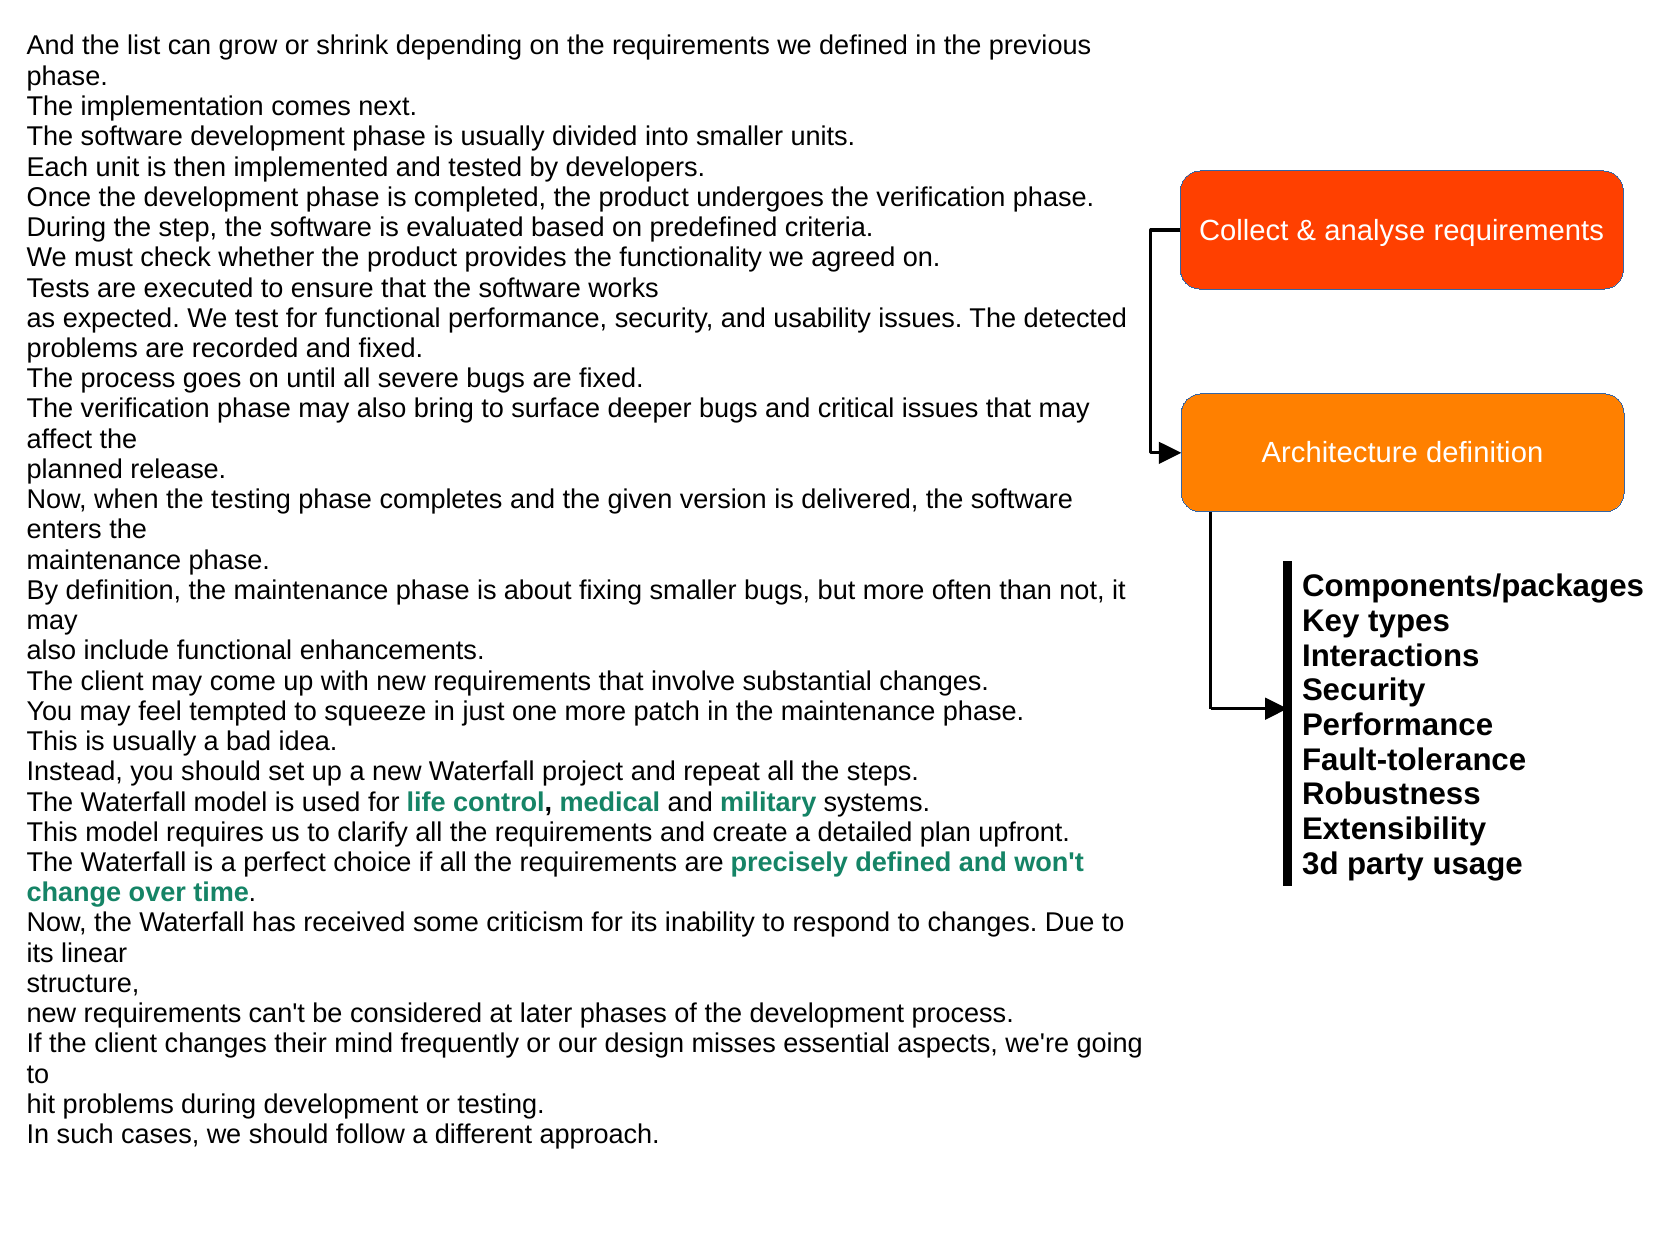

And the list can grow or shrink depending on the requirements we defined in the previous phase.
The implementation comes next.
The software development phase is usually divided into smaller units.
Each unit is then implemented and tested by developers.
Once the development phase is completed, the product undergoes the verification phase.
During the step, the software is evaluated based on predefined criteria.
We must check whether the product provides the functionality we agreed on.
Tests are executed to ensure that the software works
as expected. We test for functional performance, security, and usability issues. The detected
problems are recorded and fixed.
The process goes on until all severe bugs are fixed.
The verification phase may also bring to surface deeper bugs and critical issues that may affect the
planned release.
Now, when the testing phase completes and the given version is delivered, the software enters the
maintenance phase.
By definition, the maintenance phase is about fixing smaller bugs, but more often than not, it may
also include functional enhancements.
The client may come up with new requirements that involve substantial changes.
You may feel tempted to squeeze in just one more patch in the maintenance phase.
This is usually a bad idea.
Instead, you should set up a new Waterfall project and repeat all the steps.
The Waterfall model is used for life control, medical and military systems.
This model requires us to clarify all the requirements and create a detailed plan upfront.
The Waterfall is a perfect choice if all the requirements are precisely defined and won't change over time.
Now, the Waterfall has received some criticism for its inability to respond to changes. Due to its linear
structure,
new requirements can't be considered at later phases of the development process.
If the client changes their mind frequently or our design misses essential aspects, we're going to
hit problems during development or testing.
In such cases, we should follow a different approach.
Collect & analyse requirements
Architecture definition
Components/packages
Key types
Interactions
Security
Performance
Fault-tolerance
Robustness
Extensibility
3d party usage